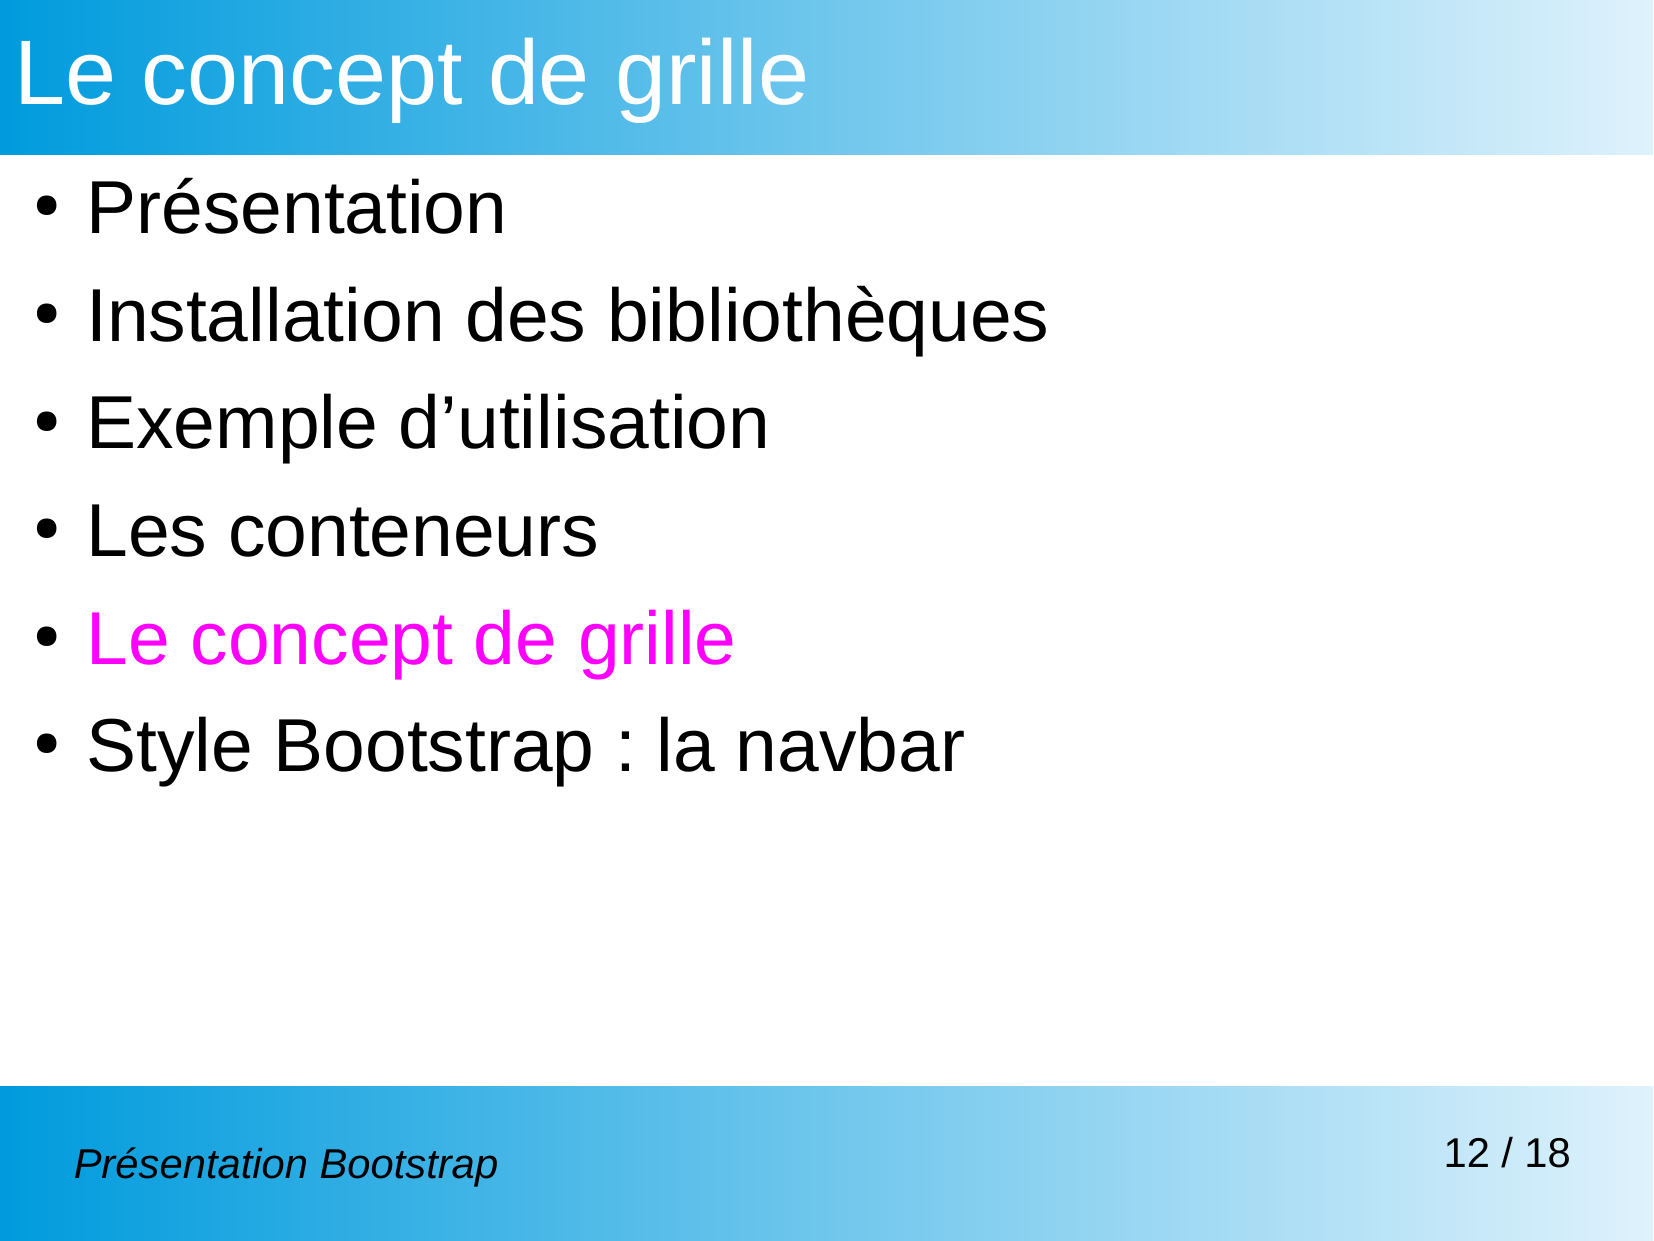

# Le concept de grille
Présentation
Installation des bibliothèques
Exemple d’utilisation
Les conteneurs
Le concept de grille
Style Bootstrap : la navbar